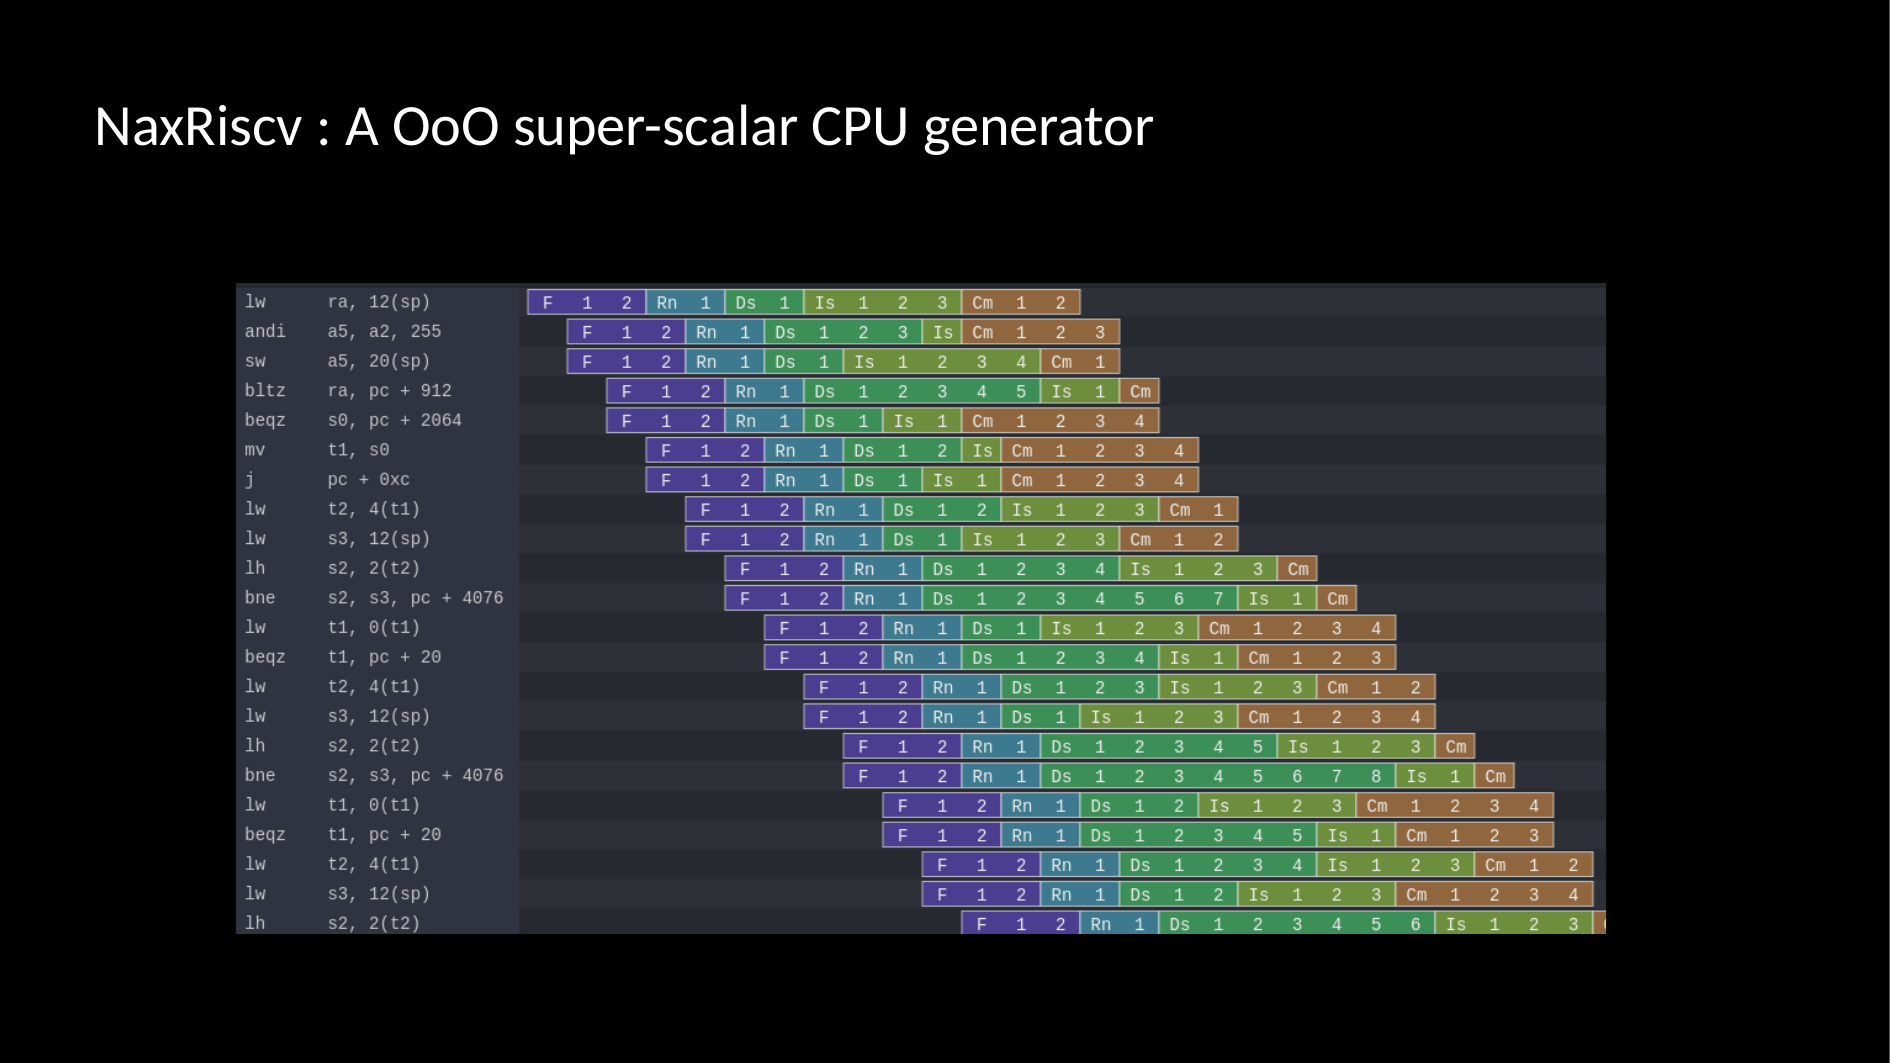

simplescreenrecoder
ffmpeg -i video.mp4 -map_channel 0.1.0 -c:v copy mono.mp4
# NaxRiscv : A OoO super-scalar CPU generator